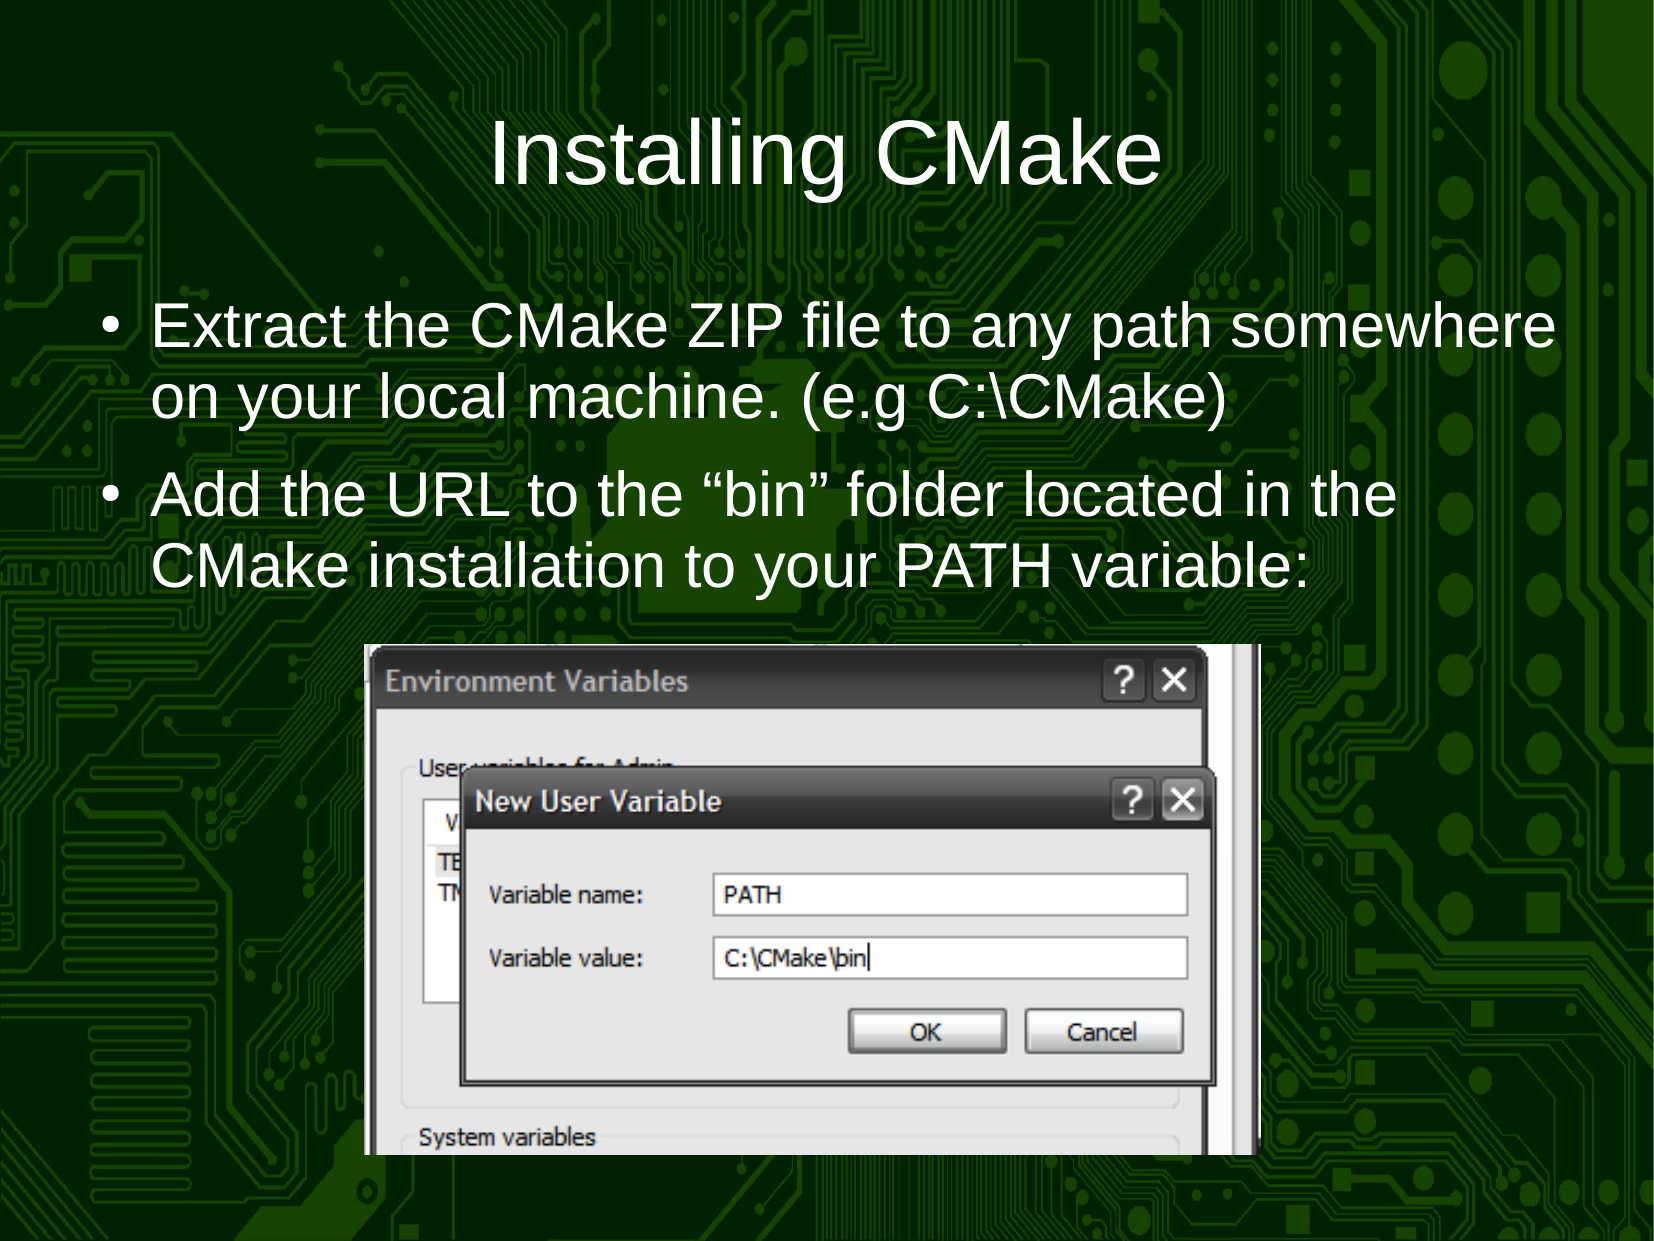

# Installing CMake
Extract the CMake ZIP file to any path somewhere on your local machine. (e.g C:\CMake)
Add the URL to the “bin” folder located in the CMake installation to your PATH variable: